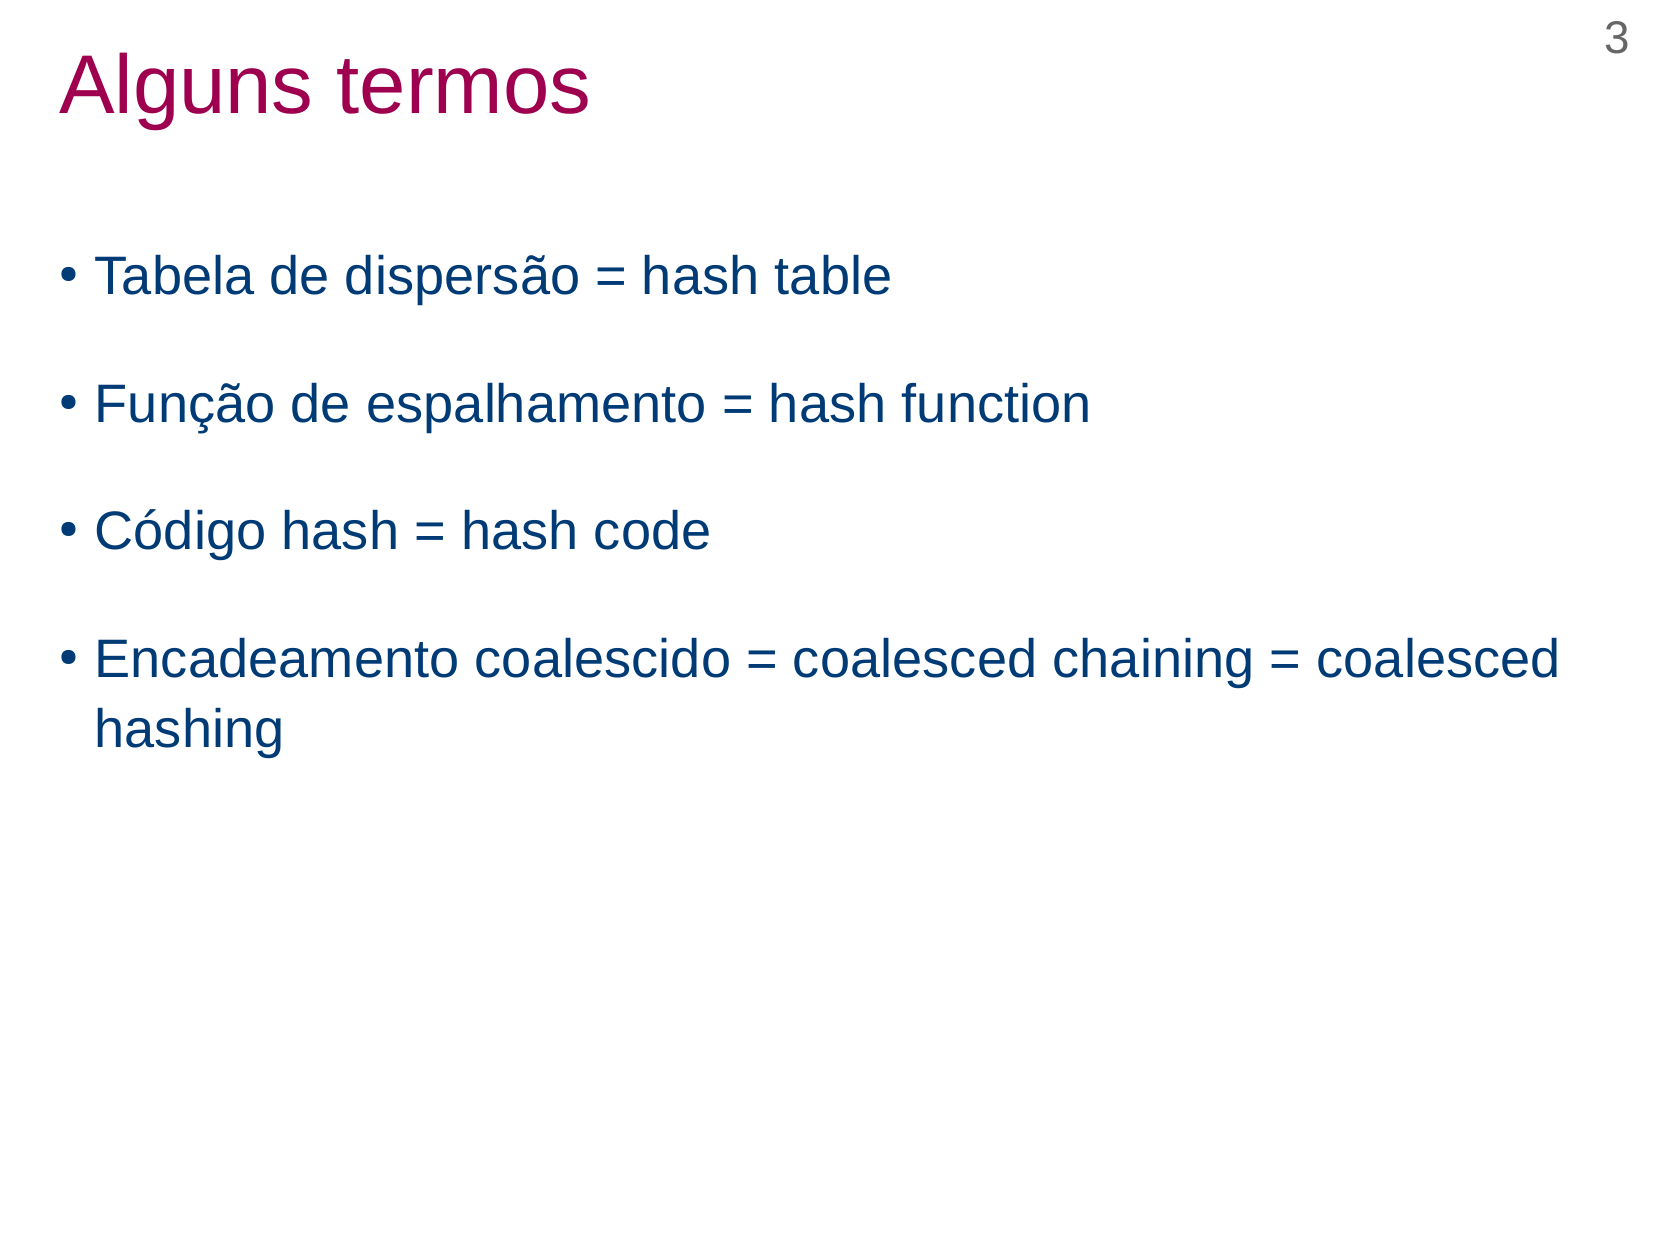

3
# Alguns termos
Tabela de dispersão = hash table
Função de espalhamento = hash function
Código hash = hash code
Encadeamento coalescido = coalesced chaining = coalesced hashing